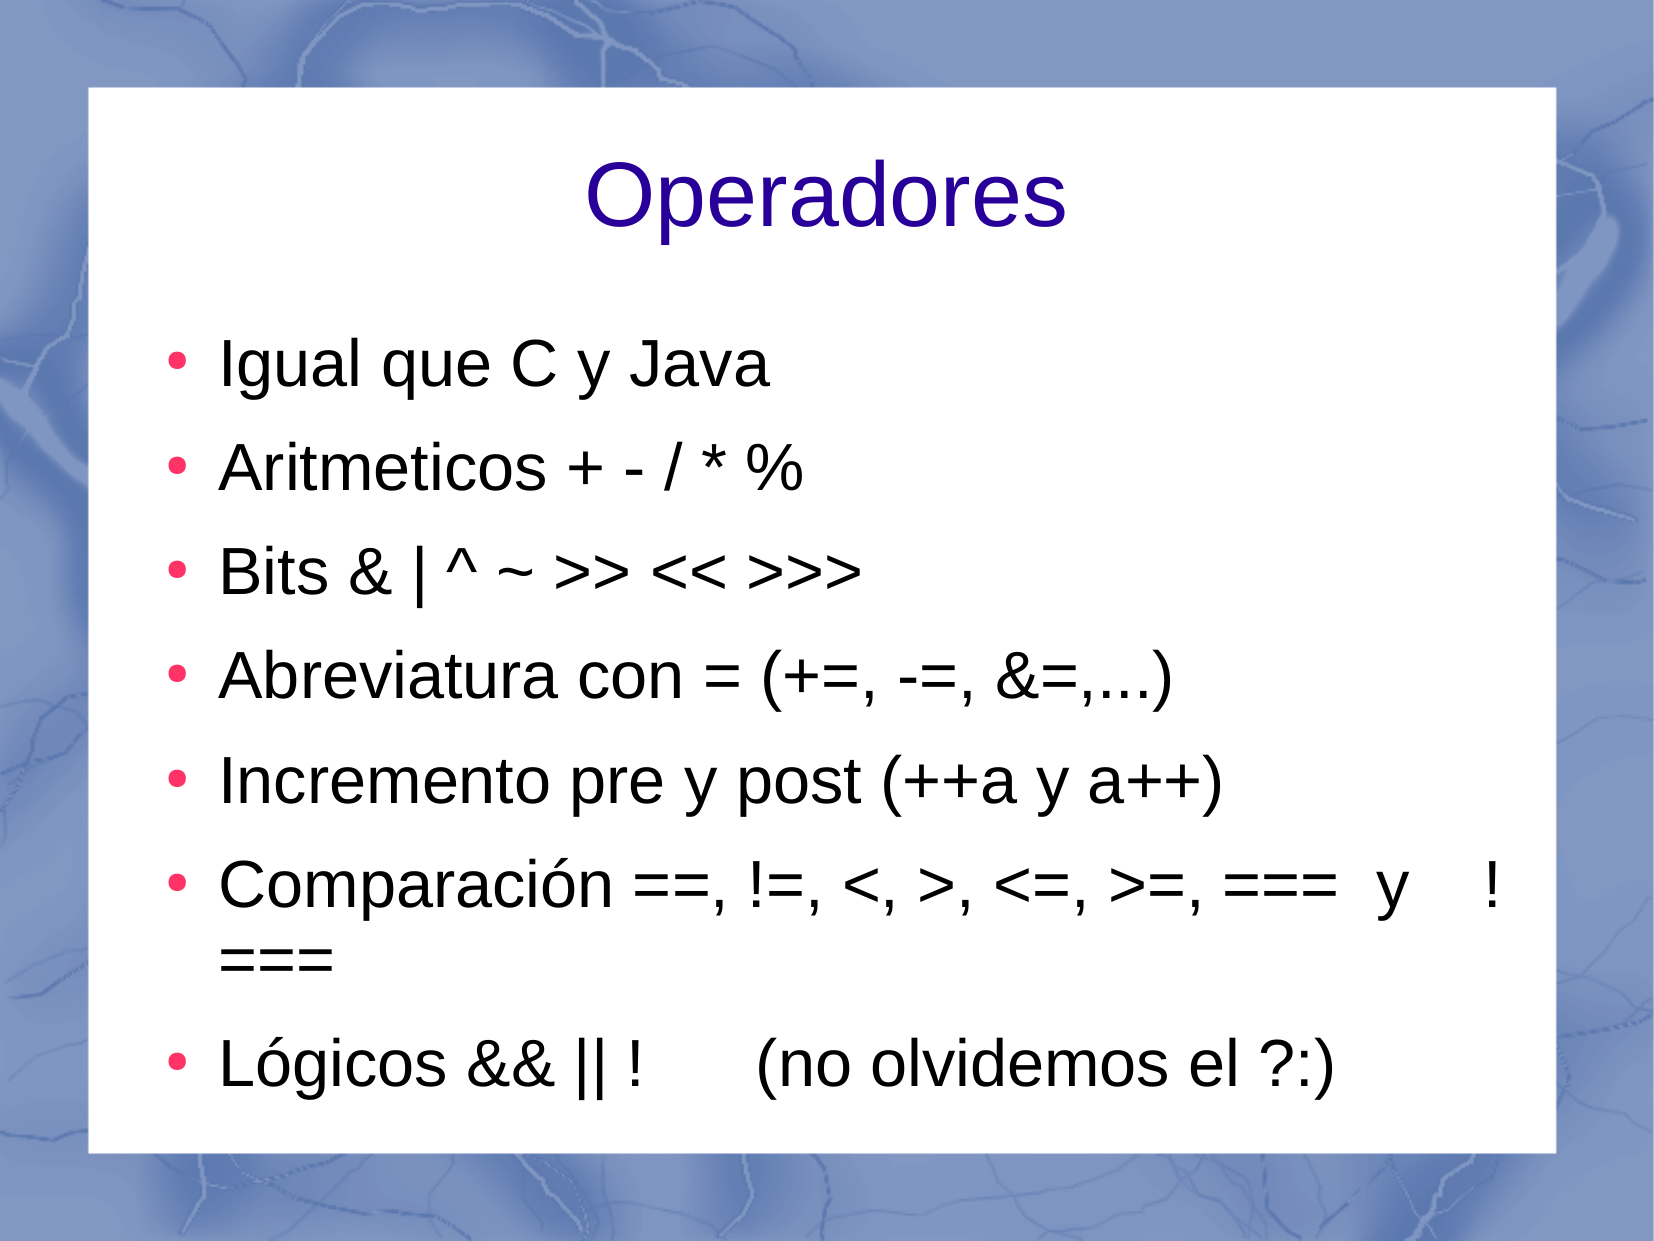

# Operadores
Igual que C y Java
Aritmeticos + - / * %
Bits & | ^ ~ >> << >>>
Abreviatura con = (+=, -=, &=,...)
Incremento pre y post (++a y a++)
Comparación ==, !=, <, >, <=, >=, === y !===
Lógicos && || ! (no olvidemos el ?:)